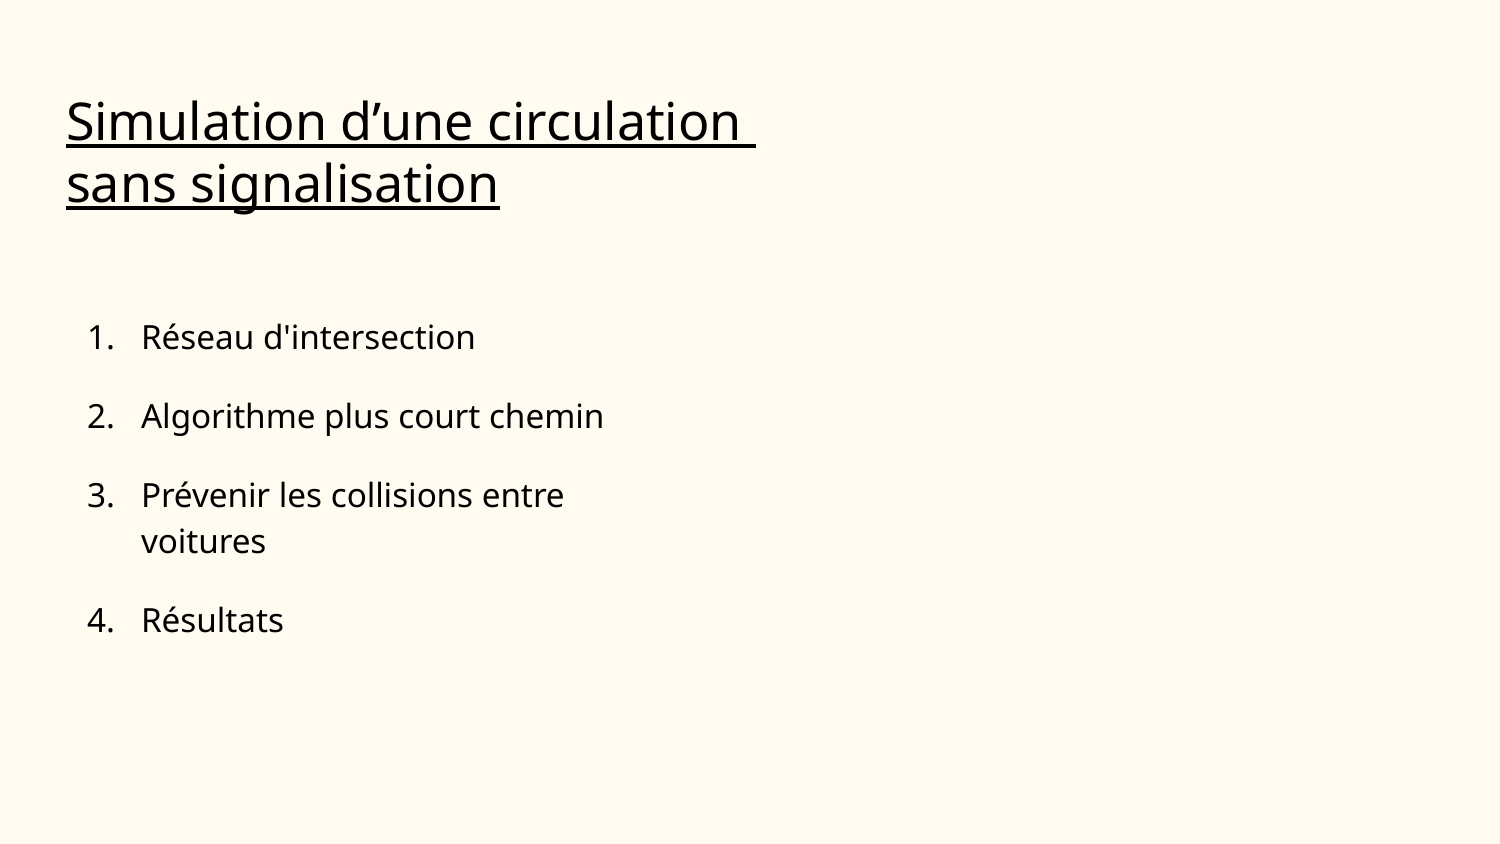

# Simulation d’une circulation sans signalisation
Réseau d'intersection
Algorithme plus court chemin
Prévenir les collisions entre voitures
Résultats